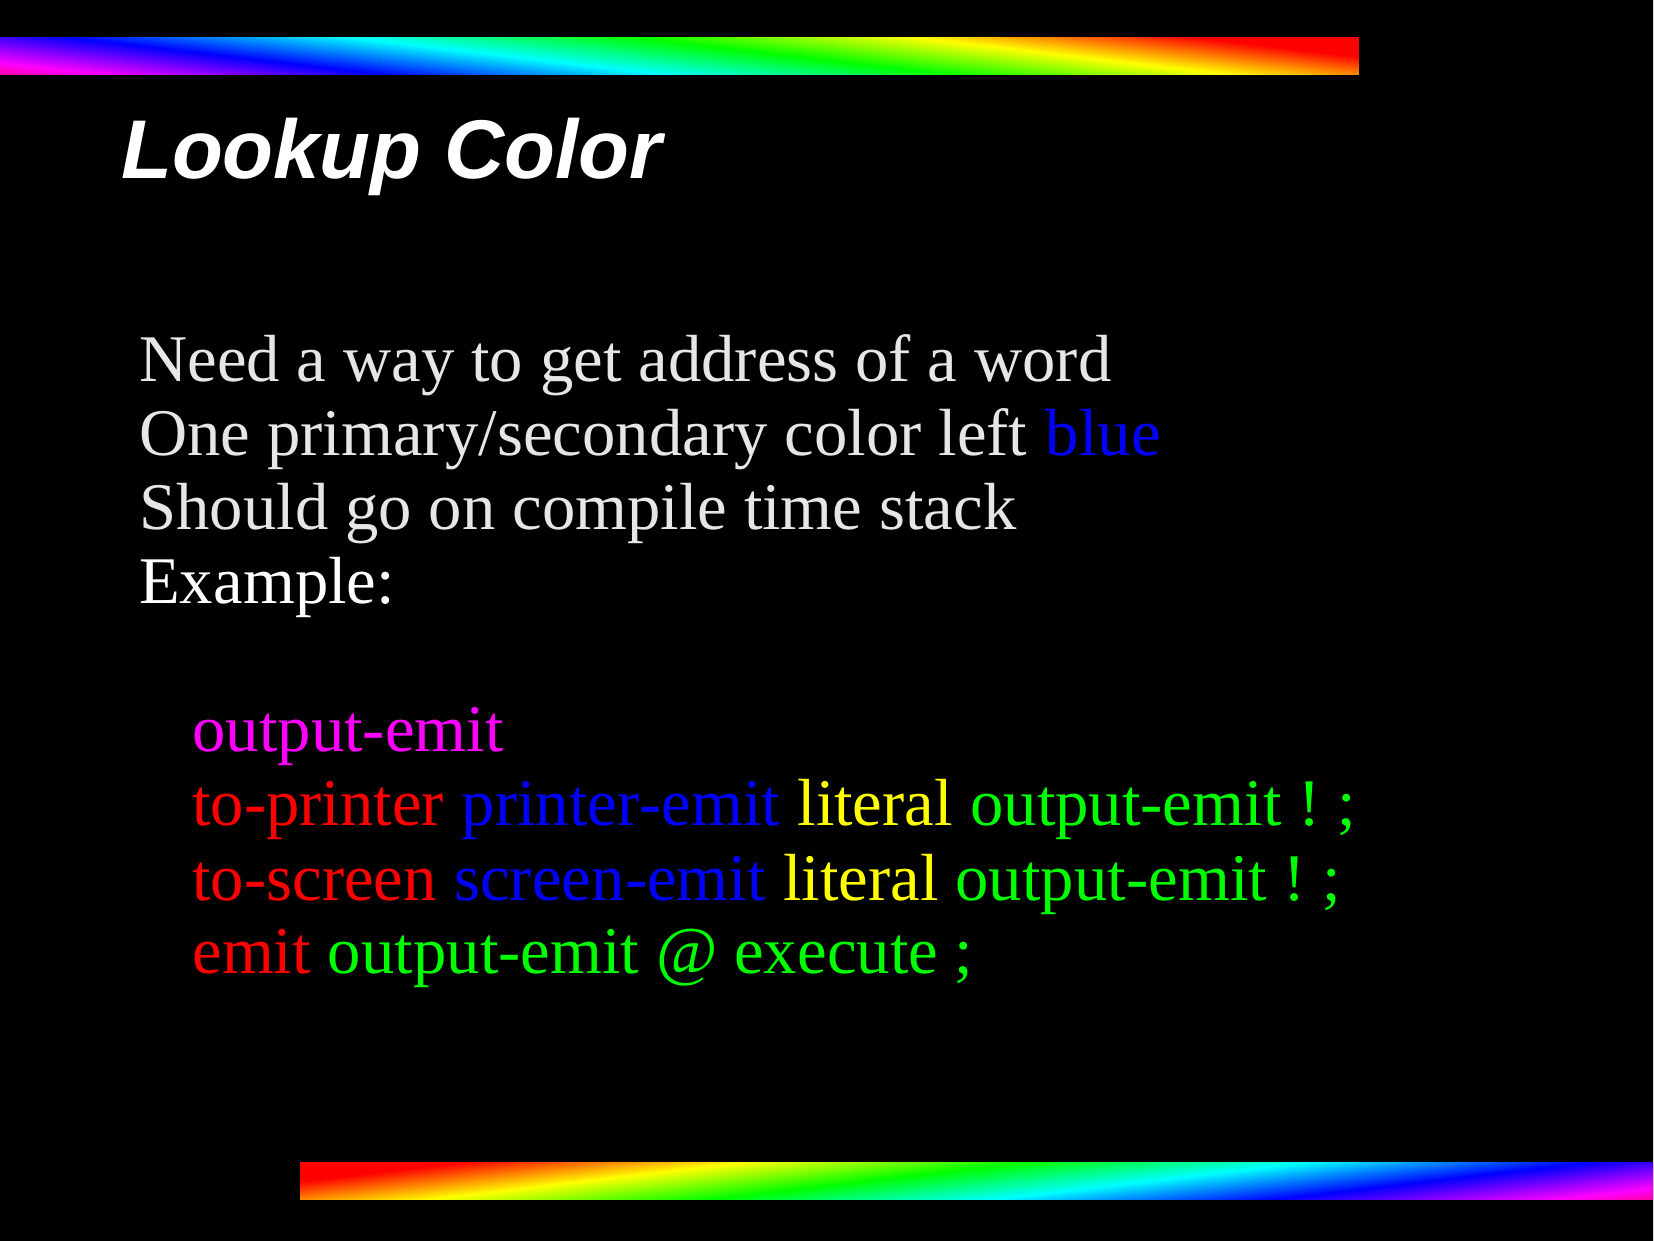

# Lookup Color
Need a way to get address of a word
One primary/secondary color left blue
Should go on compile time stack
Example:
output-emit
to-printer printer-emit literal output-emit ! ;
to-screen screen-emit literal output-emit ! ;
emit output-emit @ execute ;